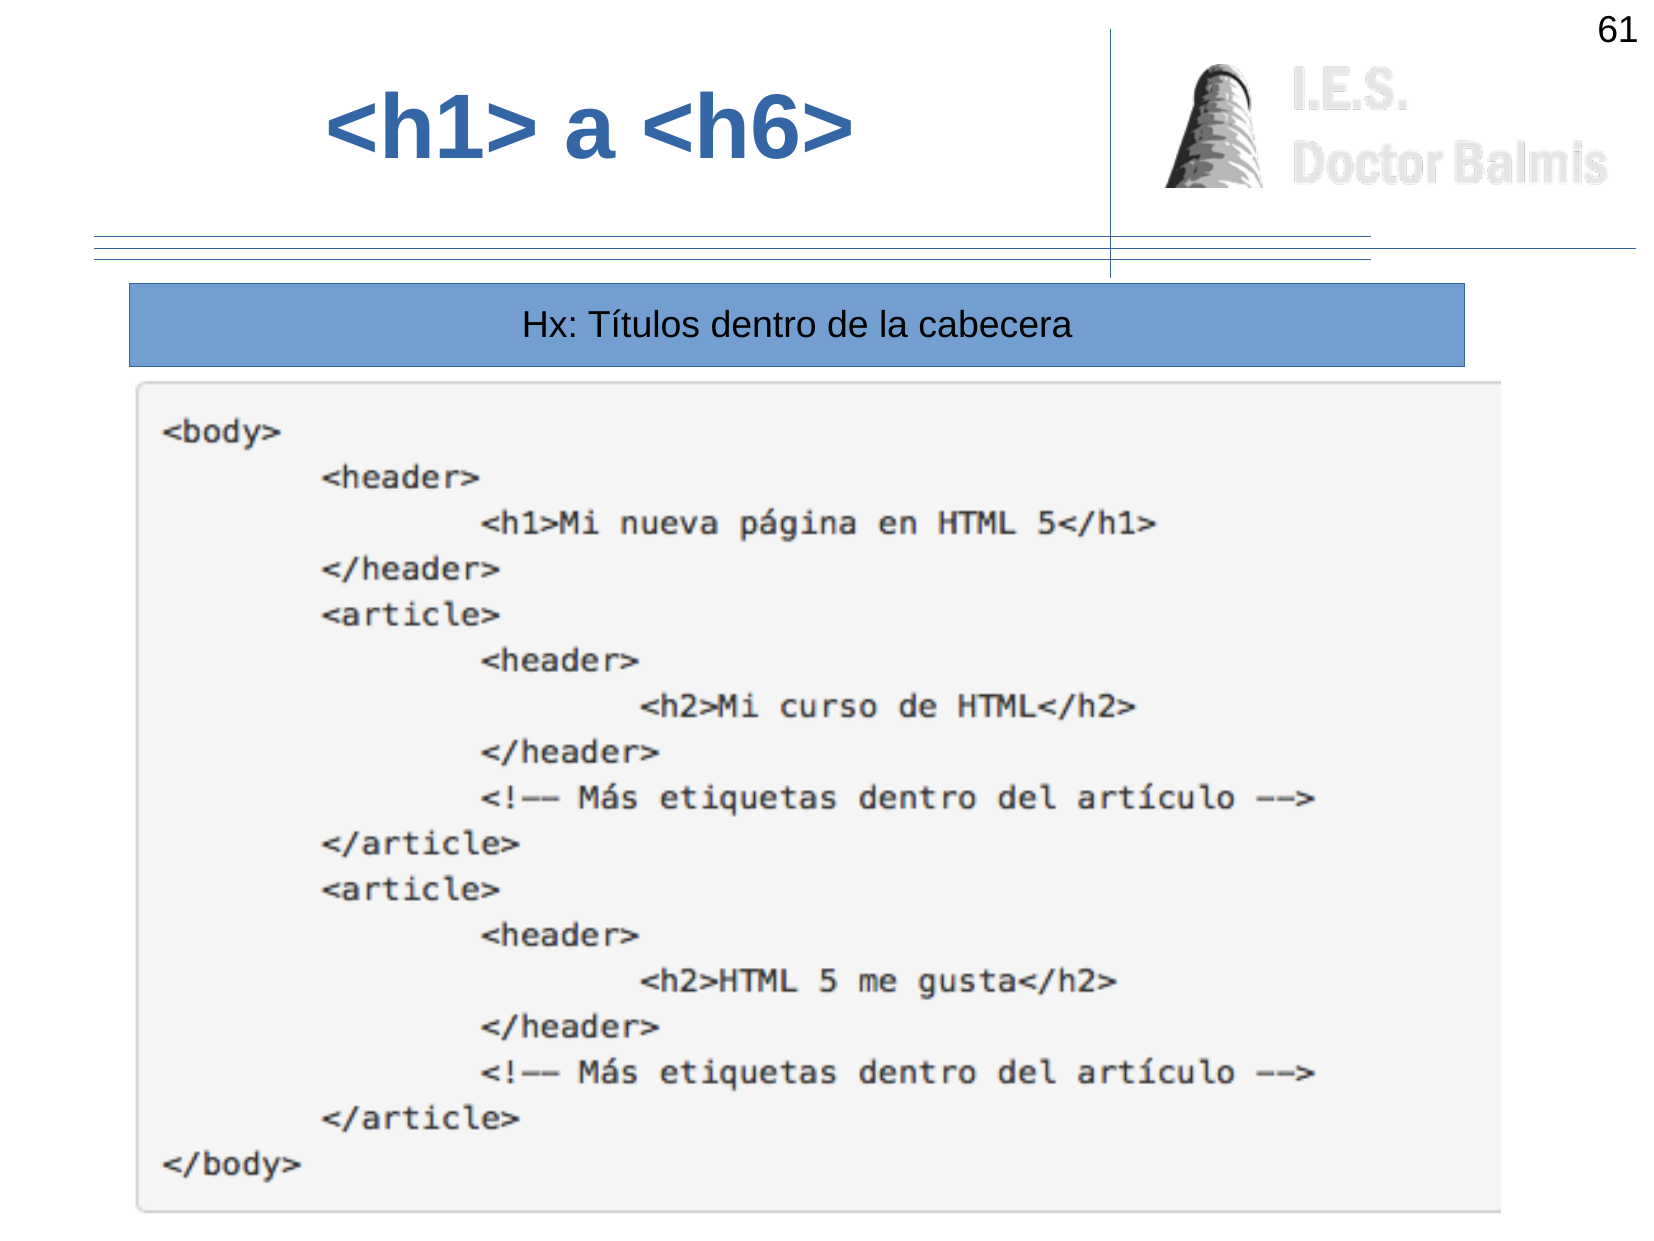

# <h1> a <h6>
Hx: Títulos dentro de la cabecera